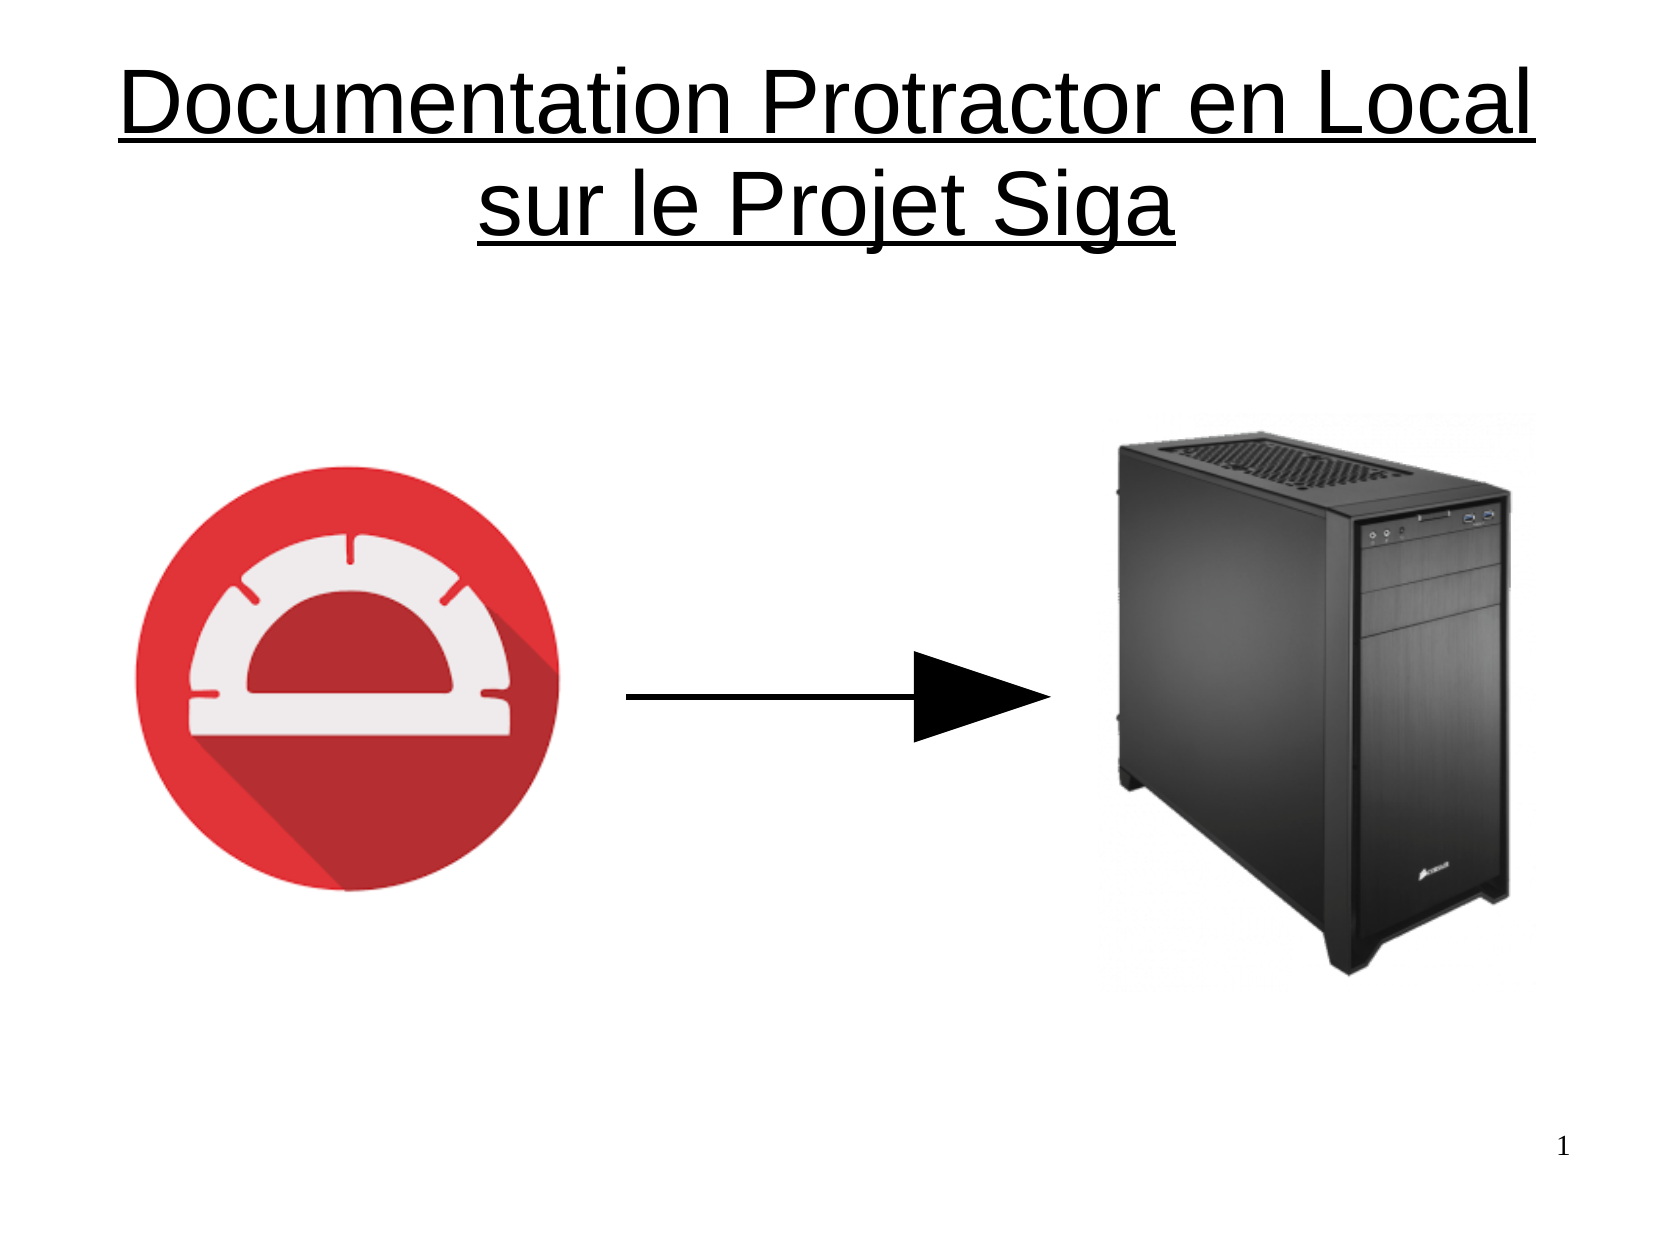

# Documentation Protractor en Local sur le Projet Siga
1